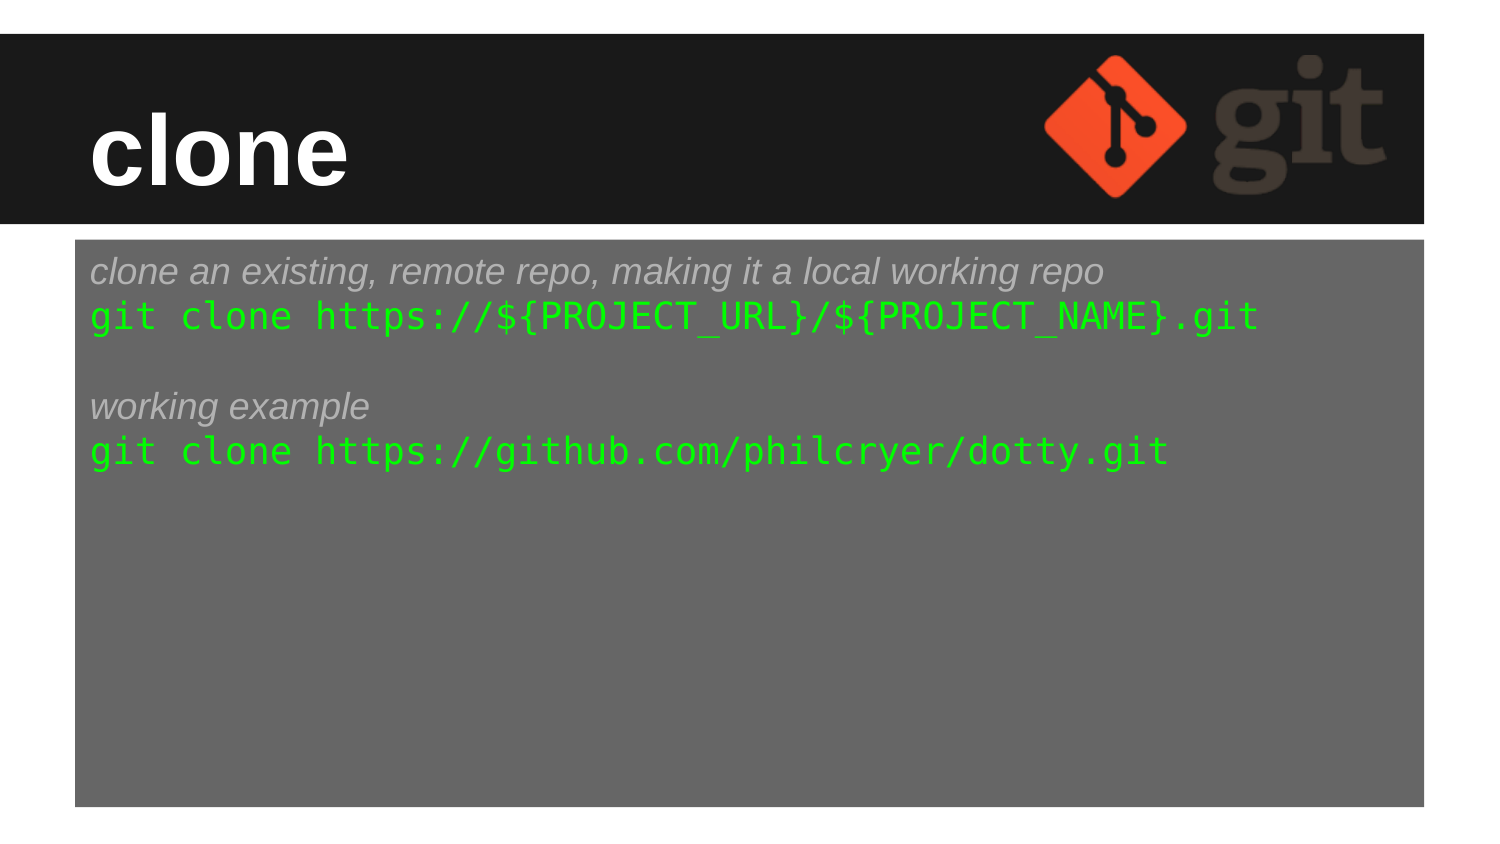

clone
clone an existing, remote repo, making it a local working repo
git clone https://${PROJECT_URL}/${PROJECT_NAME}.git
working example
git clone https://github.com/philcryer/dotty.git